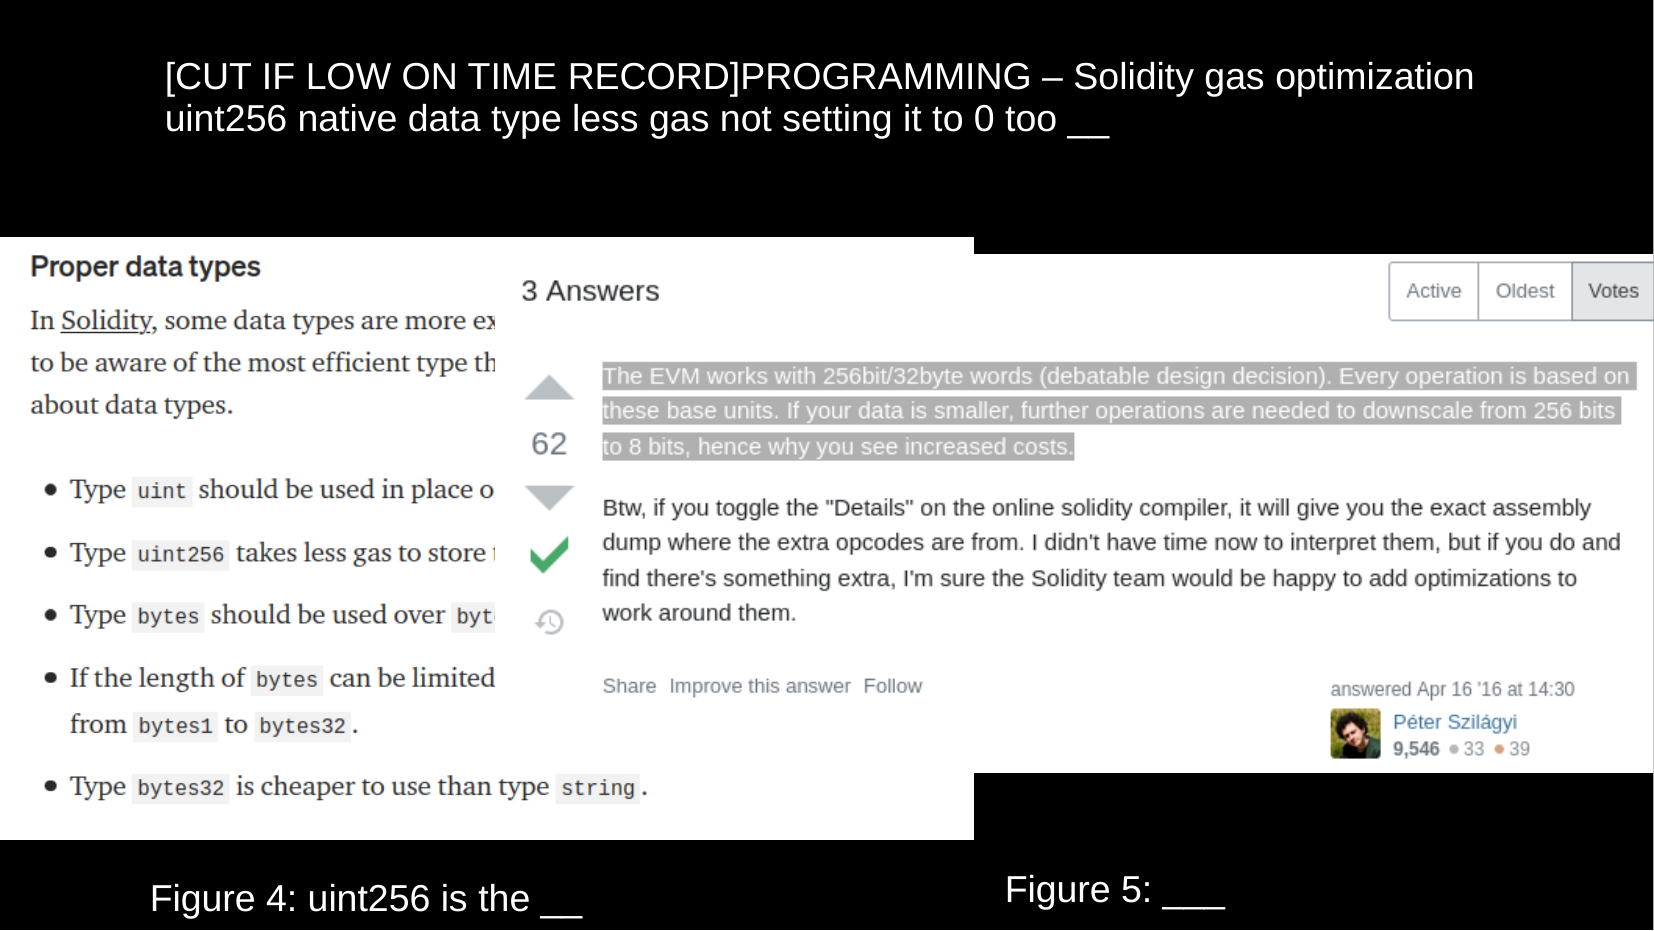

[CUT IF LOW ON TIME RECORD]PROGRAMMING – Solidity gas optimization uint256 native data type less gas not setting it to 0 too __
Figure 5: ___
Figure 4: uint256 is the __